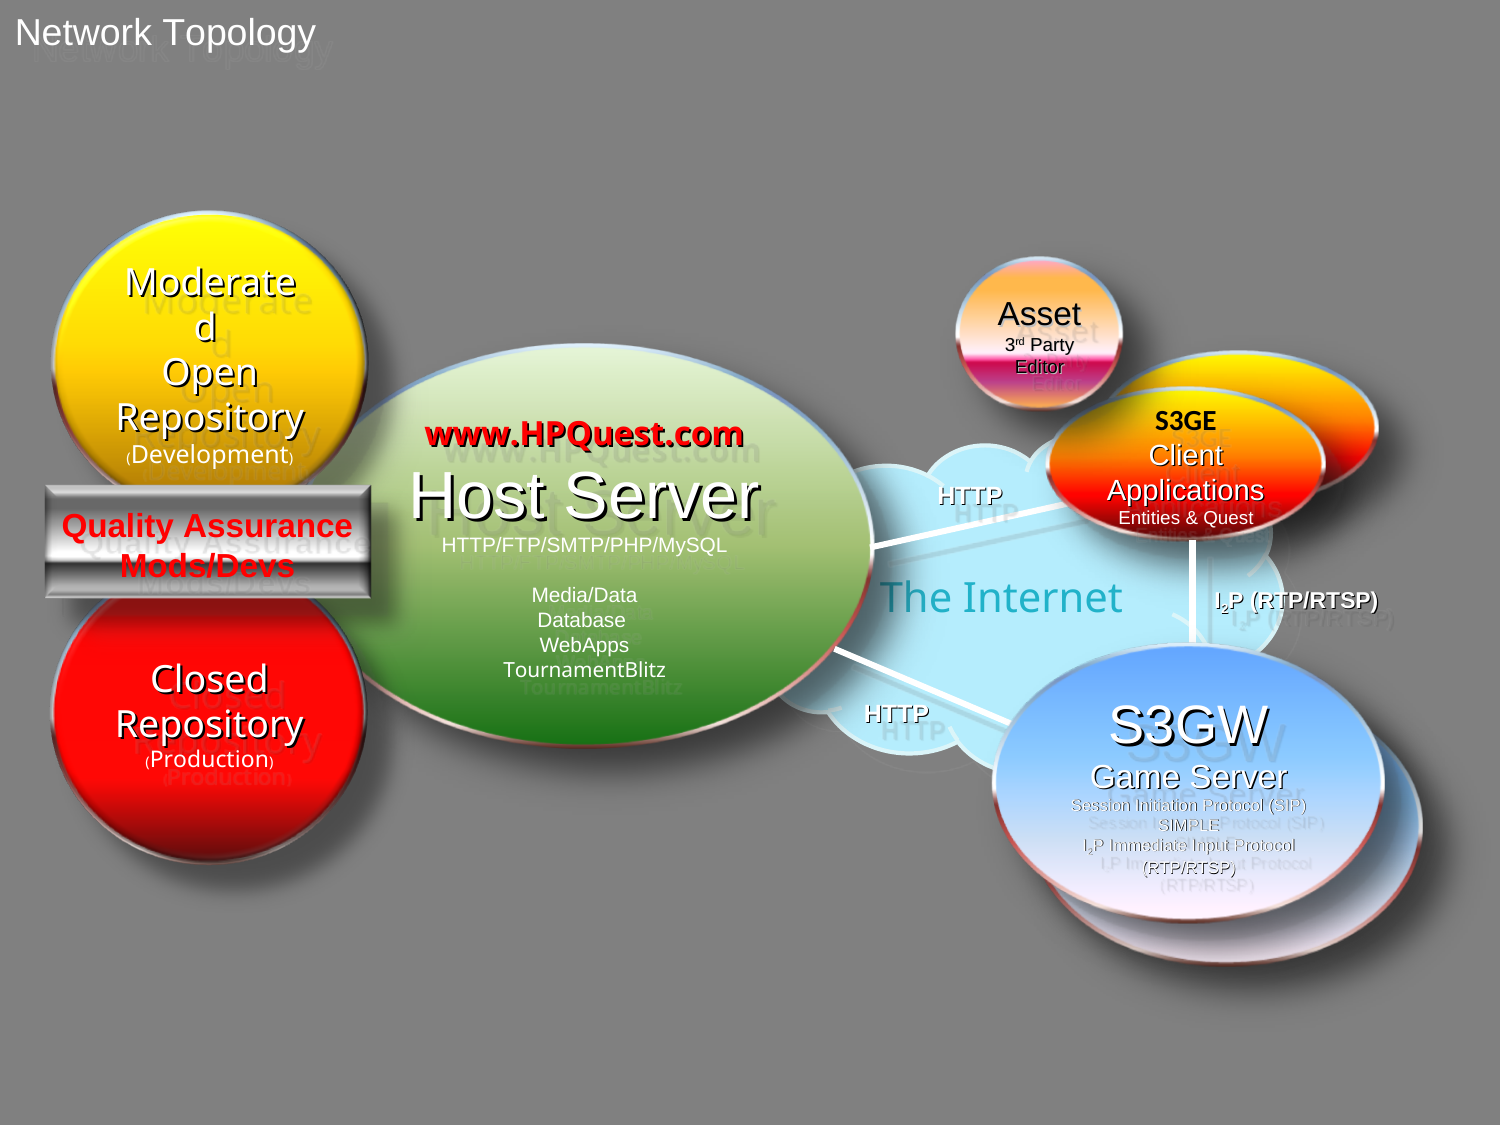

Network Topology
Moderated
Open
Repository
(Development)
Asset
3rd Party
Editor
www.HPQuest.com
Host Server
HTTP/FTP/SMTP/PHP/MySQL
Media/Data
Database
WebApps
TournamentBlitz
S3GE
Client Applications
Entities & Quest
The Internet
HTTP
Quality Assurance
Mods/Devs
Closed
Repository
(Production)
I2P (RTP/RTSP)
S3GW
Game Server
Session Initiation Protocol (SIP)
SIMPLE
I2P Immediate Input Protocol
(RTP/RTSP)
HTTP